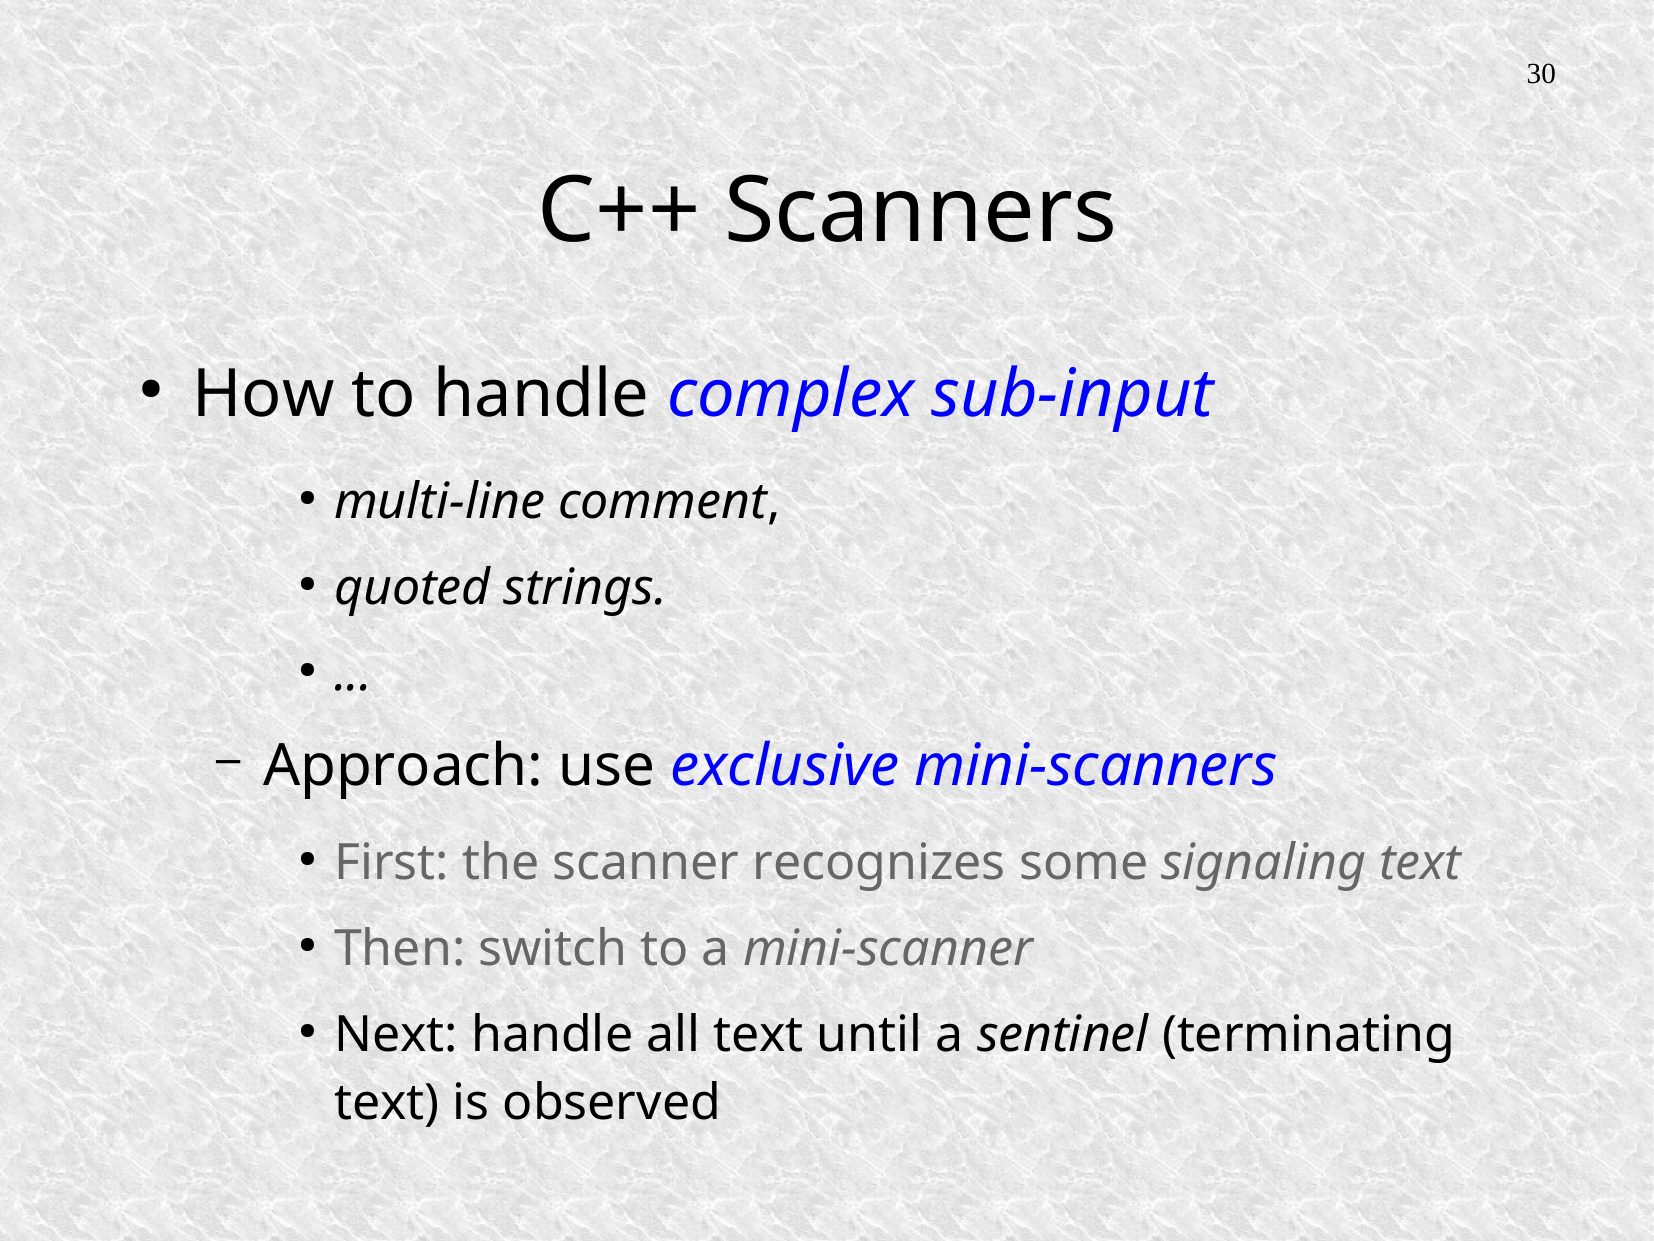

30
# C++ Scanners
How to handle complex sub-input
multi-line comment,
quoted strings.
...
Approach: use exclusive mini-scanners
First: the scanner recognizes some signaling text
Then: switch to a mini-scanner
Next: handle all text until a sentinel (terminating text) is observed